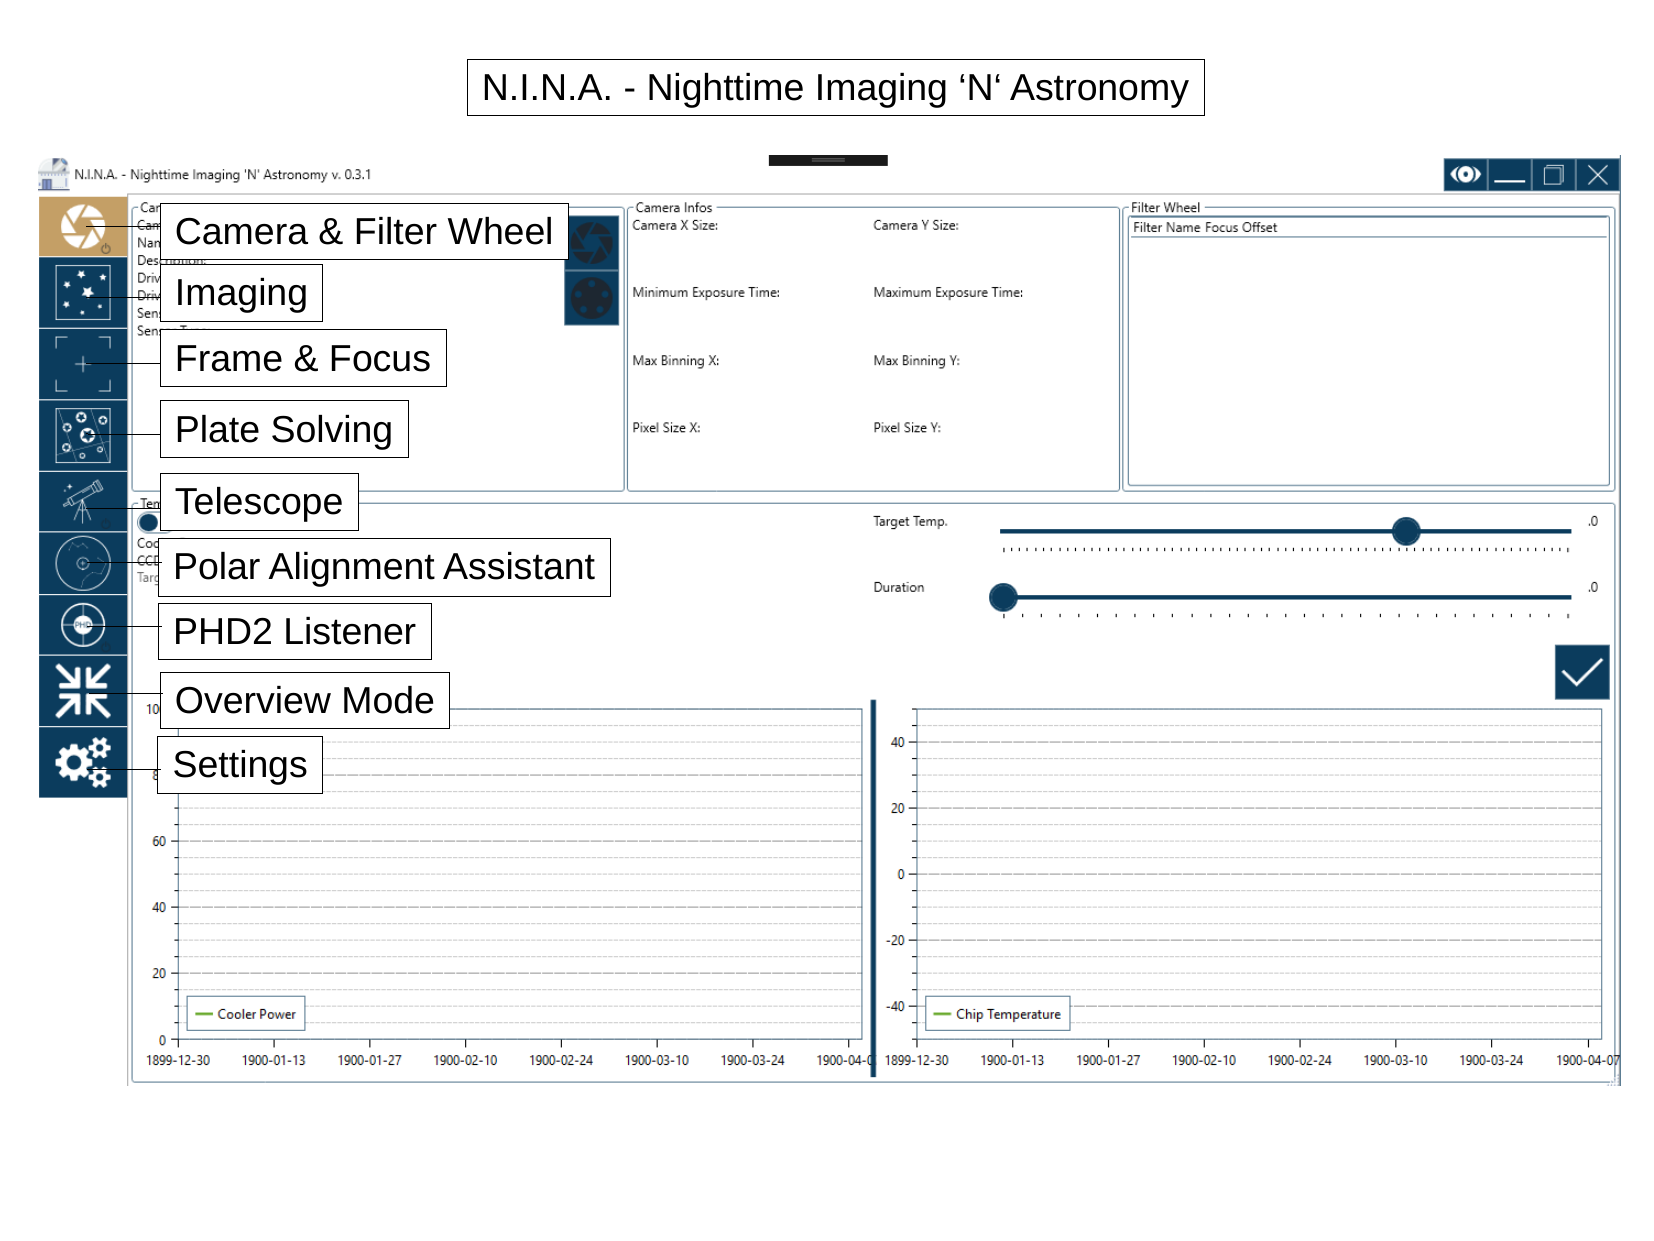

N.I.N.A. - Nighttime Imaging ‘N‘ Astronomy
Camera & Filter Wheel
Imaging
Frame & Focus
Plate Solving
Telescope
Polar Alignment Assistant
PHD2 Listener
Overview Mode
Settings